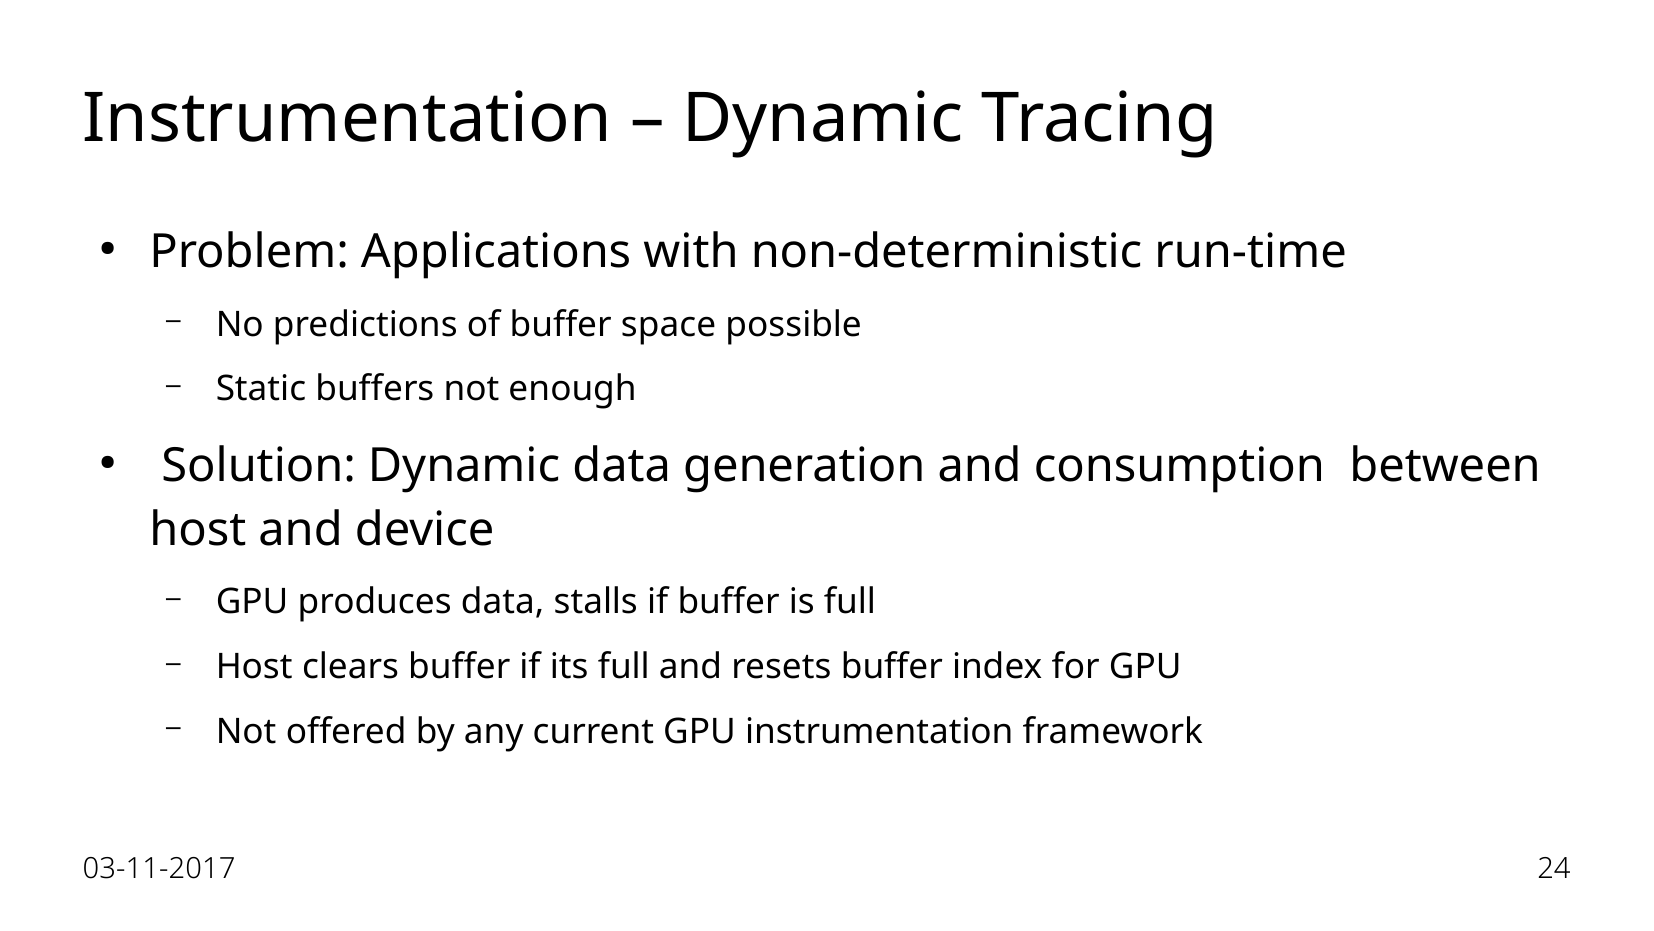

# Instrumentation – Dynamic Tracing
Problem: Applications with non-deterministic run-time
No predictions of buffer space possible
Static buffers not enough
 Solution: Dynamic data generation and consumption between host and device
GPU produces data, stalls if buffer is full
Host clears buffer if its full and resets buffer index for GPU
Not offered by any current GPU instrumentation framework
03-11-2017
24